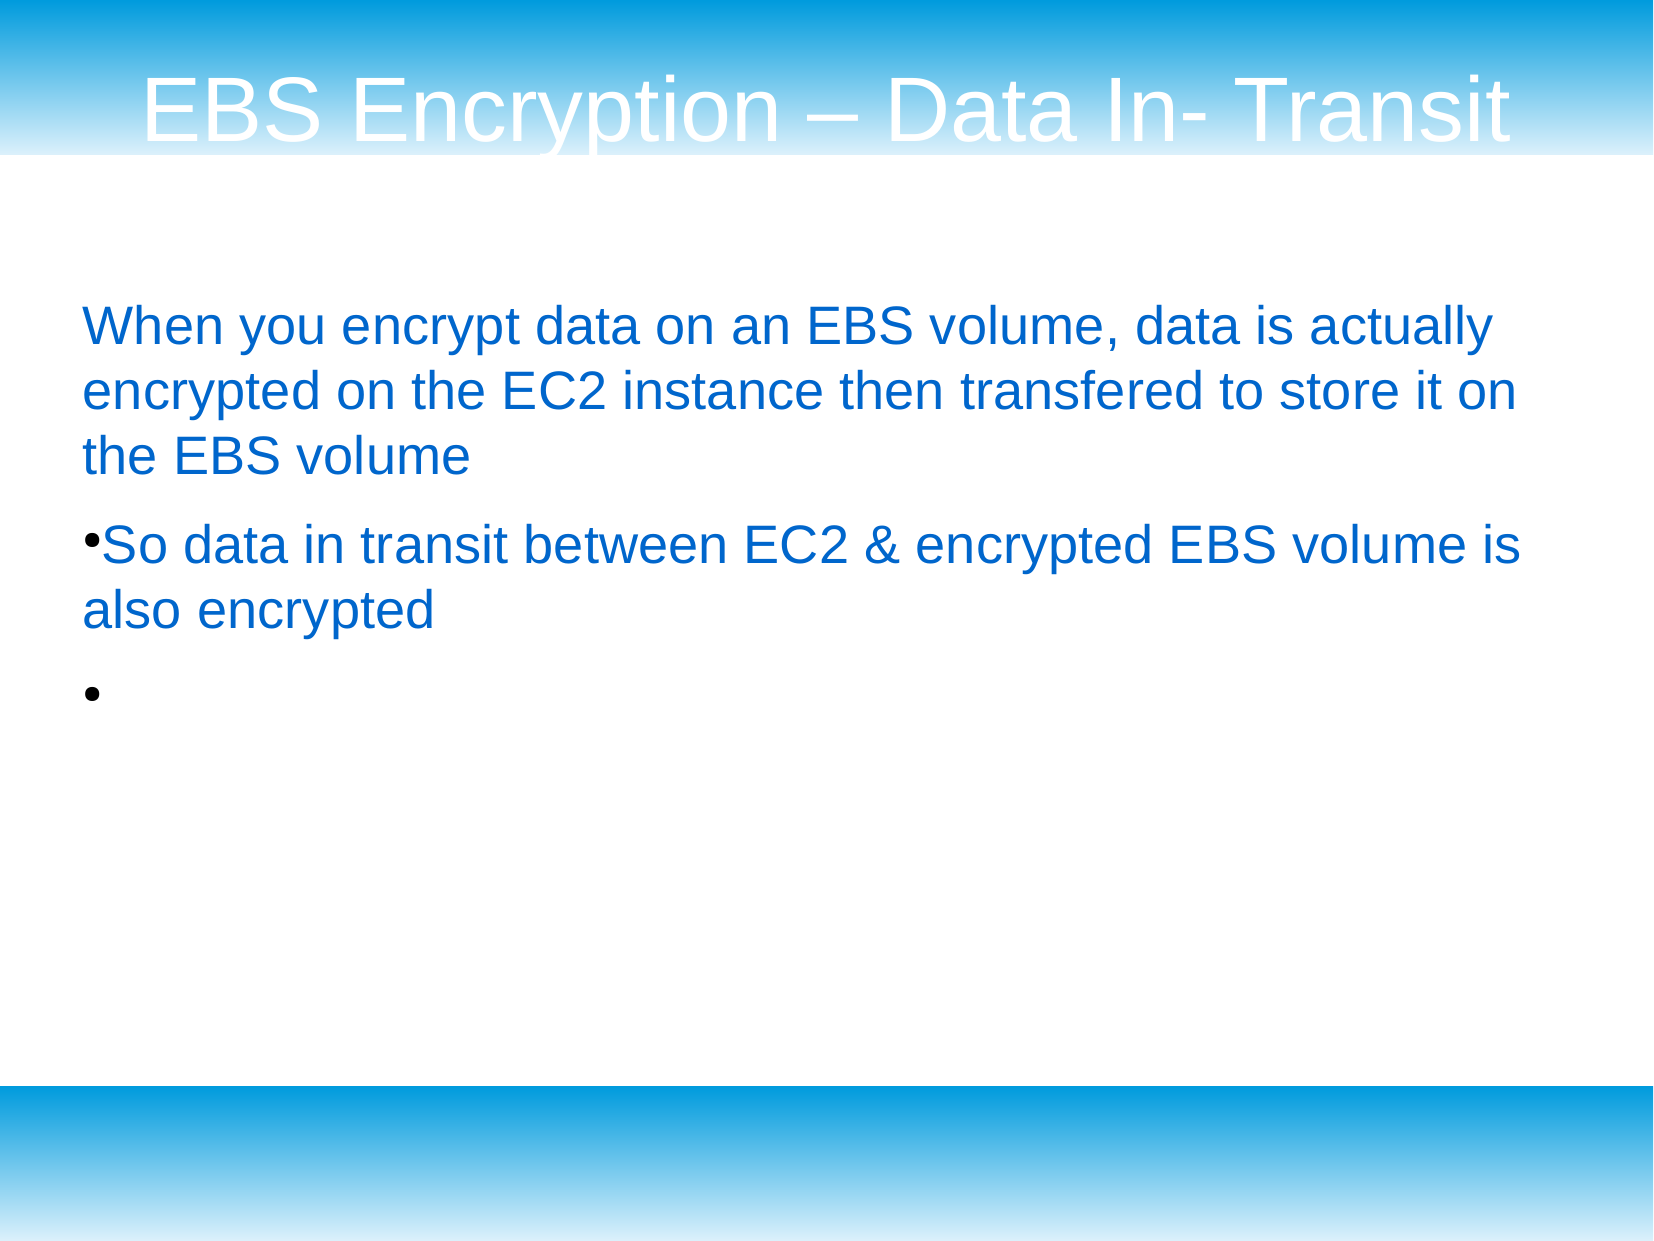

# EBS Encryption – Data In- Transit
When you encrypt data on an EBS volume, data is actually encrypted on the EC2 instance then transfered to store it on the EBS volume
So data in transit between EC2 & encrypted EBS volume is also encrypted